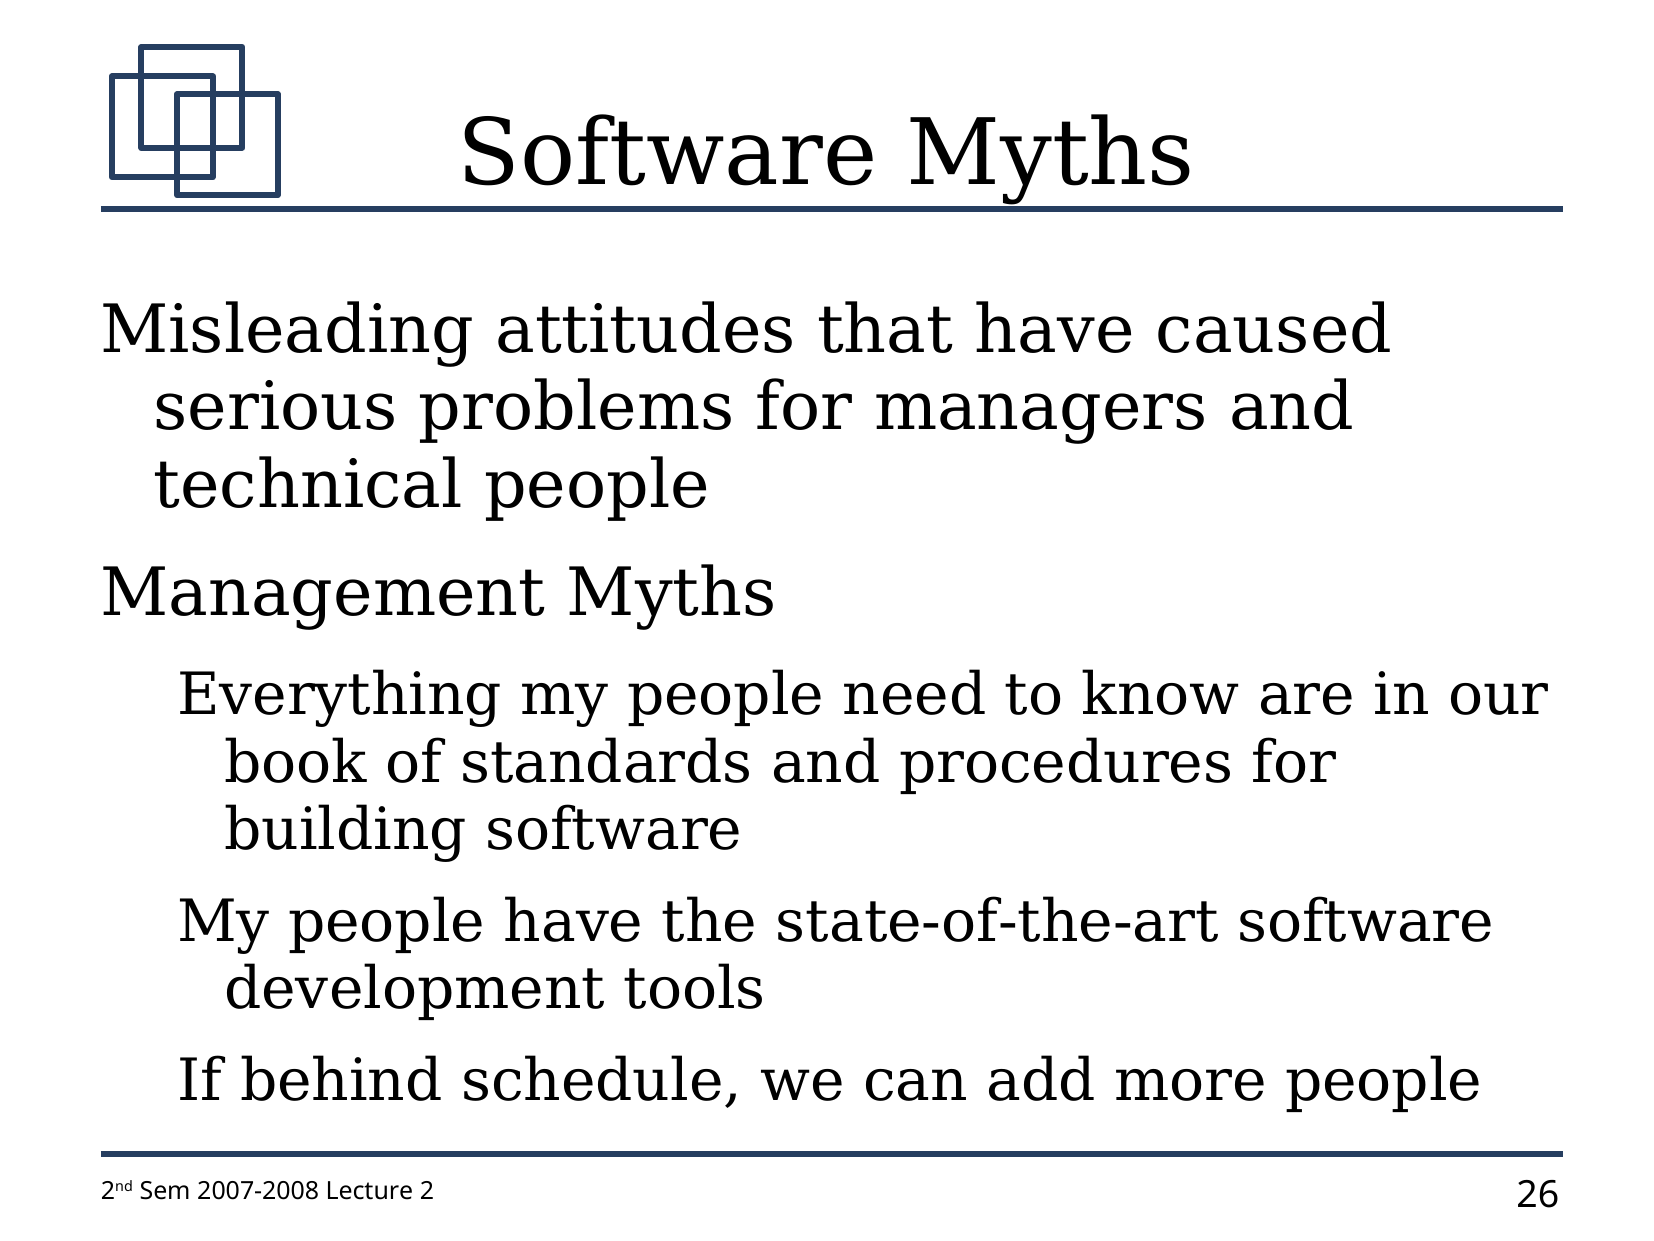

# Software Myths
Misleading attitudes that have caused serious problems for managers and technical people
Management Myths
Everything my people need to know are in our book of standards and procedures for building software
My people have the state-of-the-art software development tools
If behind schedule, we can add more people